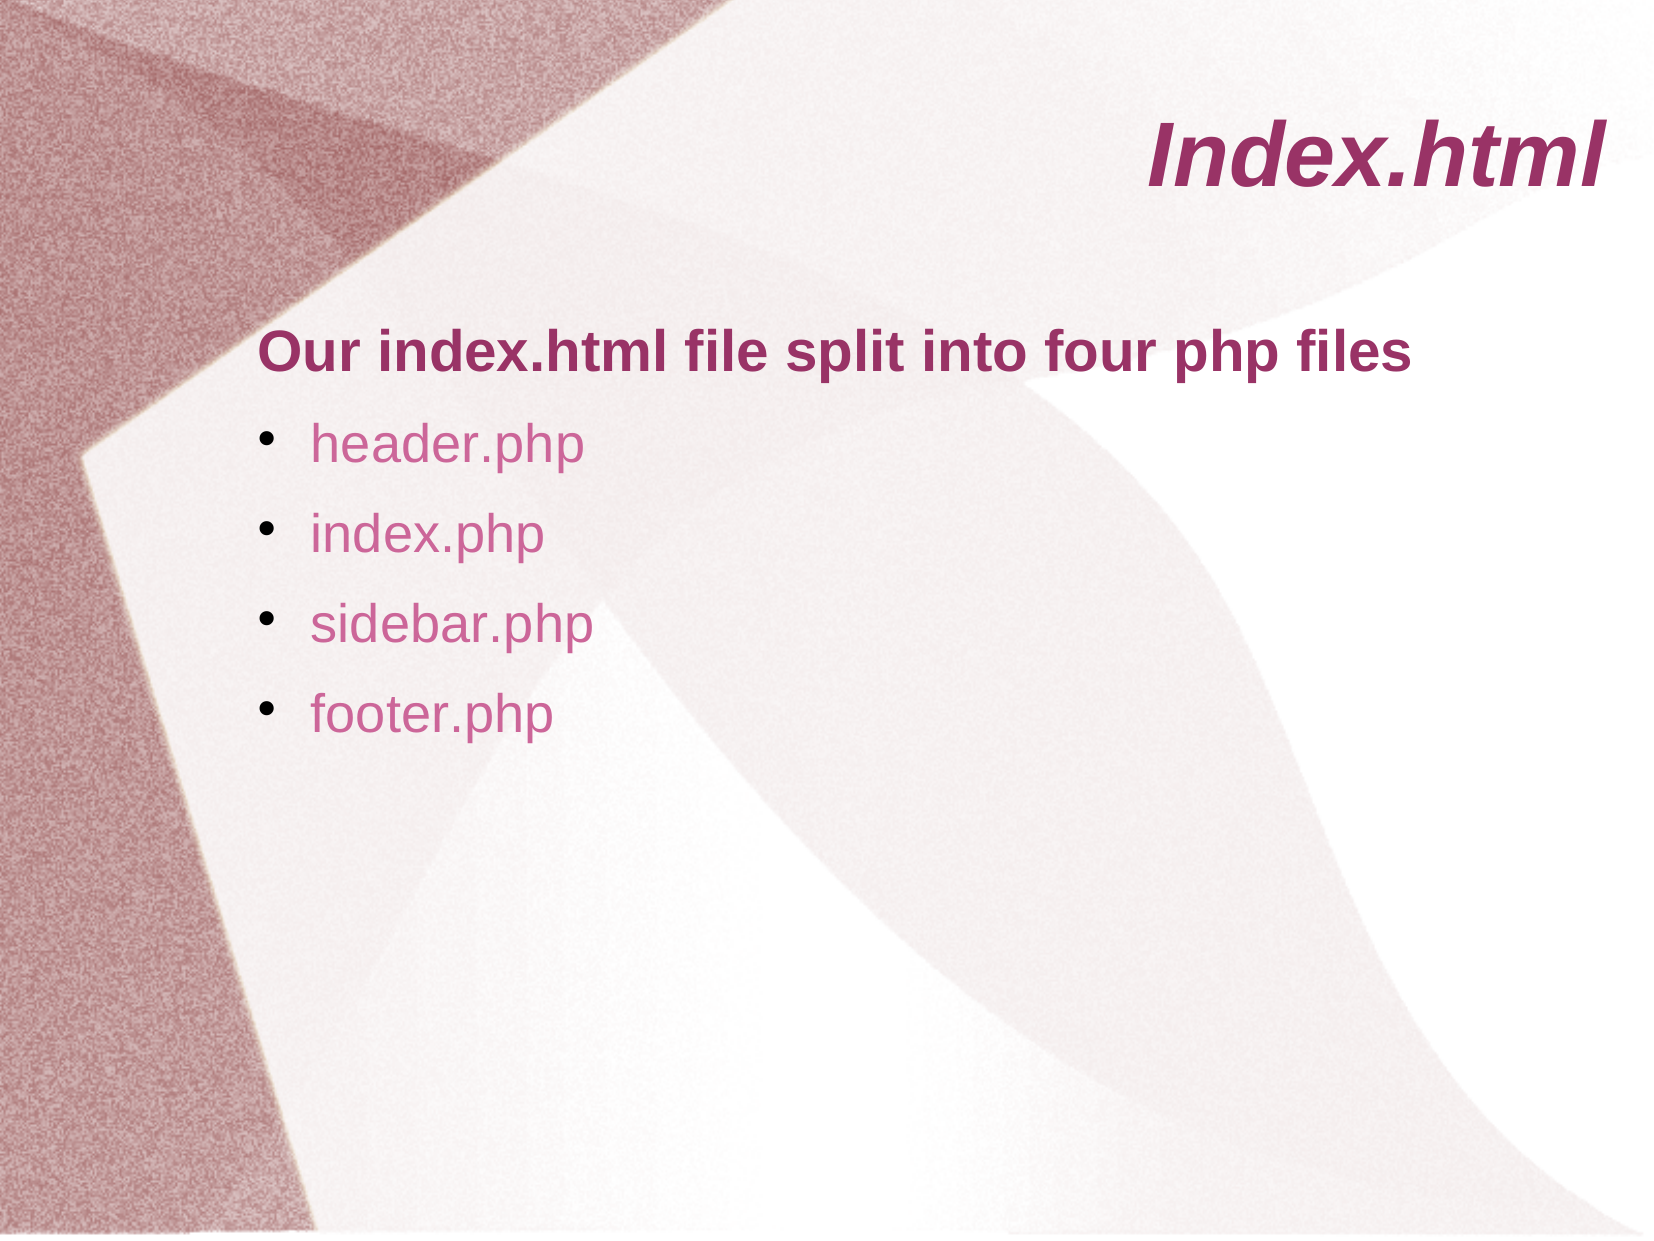

# Index.html
Our index.html file split into four php files
header.php
index.php
sidebar.php
footer.php